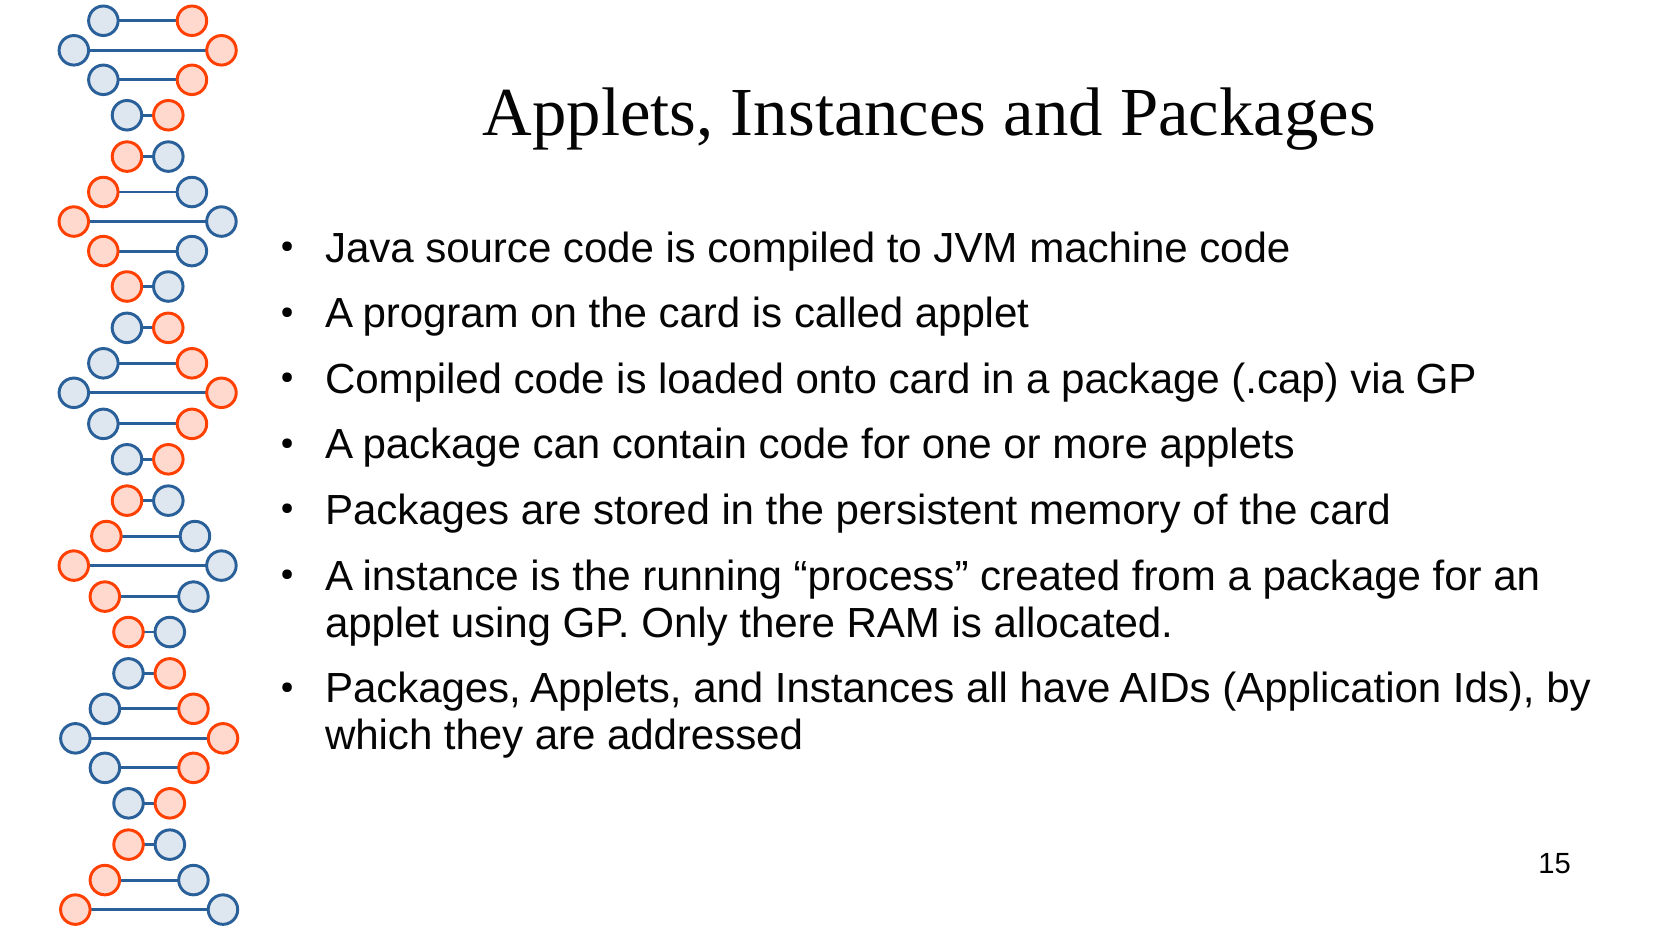

# Applets, Instances and Packages
Java source code is compiled to JVM machine code
A program on the card is called applet
Compiled code is loaded onto card in a package (.cap) via GP
A package can contain code for one or more applets
Packages are stored in the persistent memory of the card
A instance is the running “process” created from a package for an applet using GP. Only there RAM is allocated.
Packages, Applets, and Instances all have AIDs (Application Ids), by which they are addressed
15